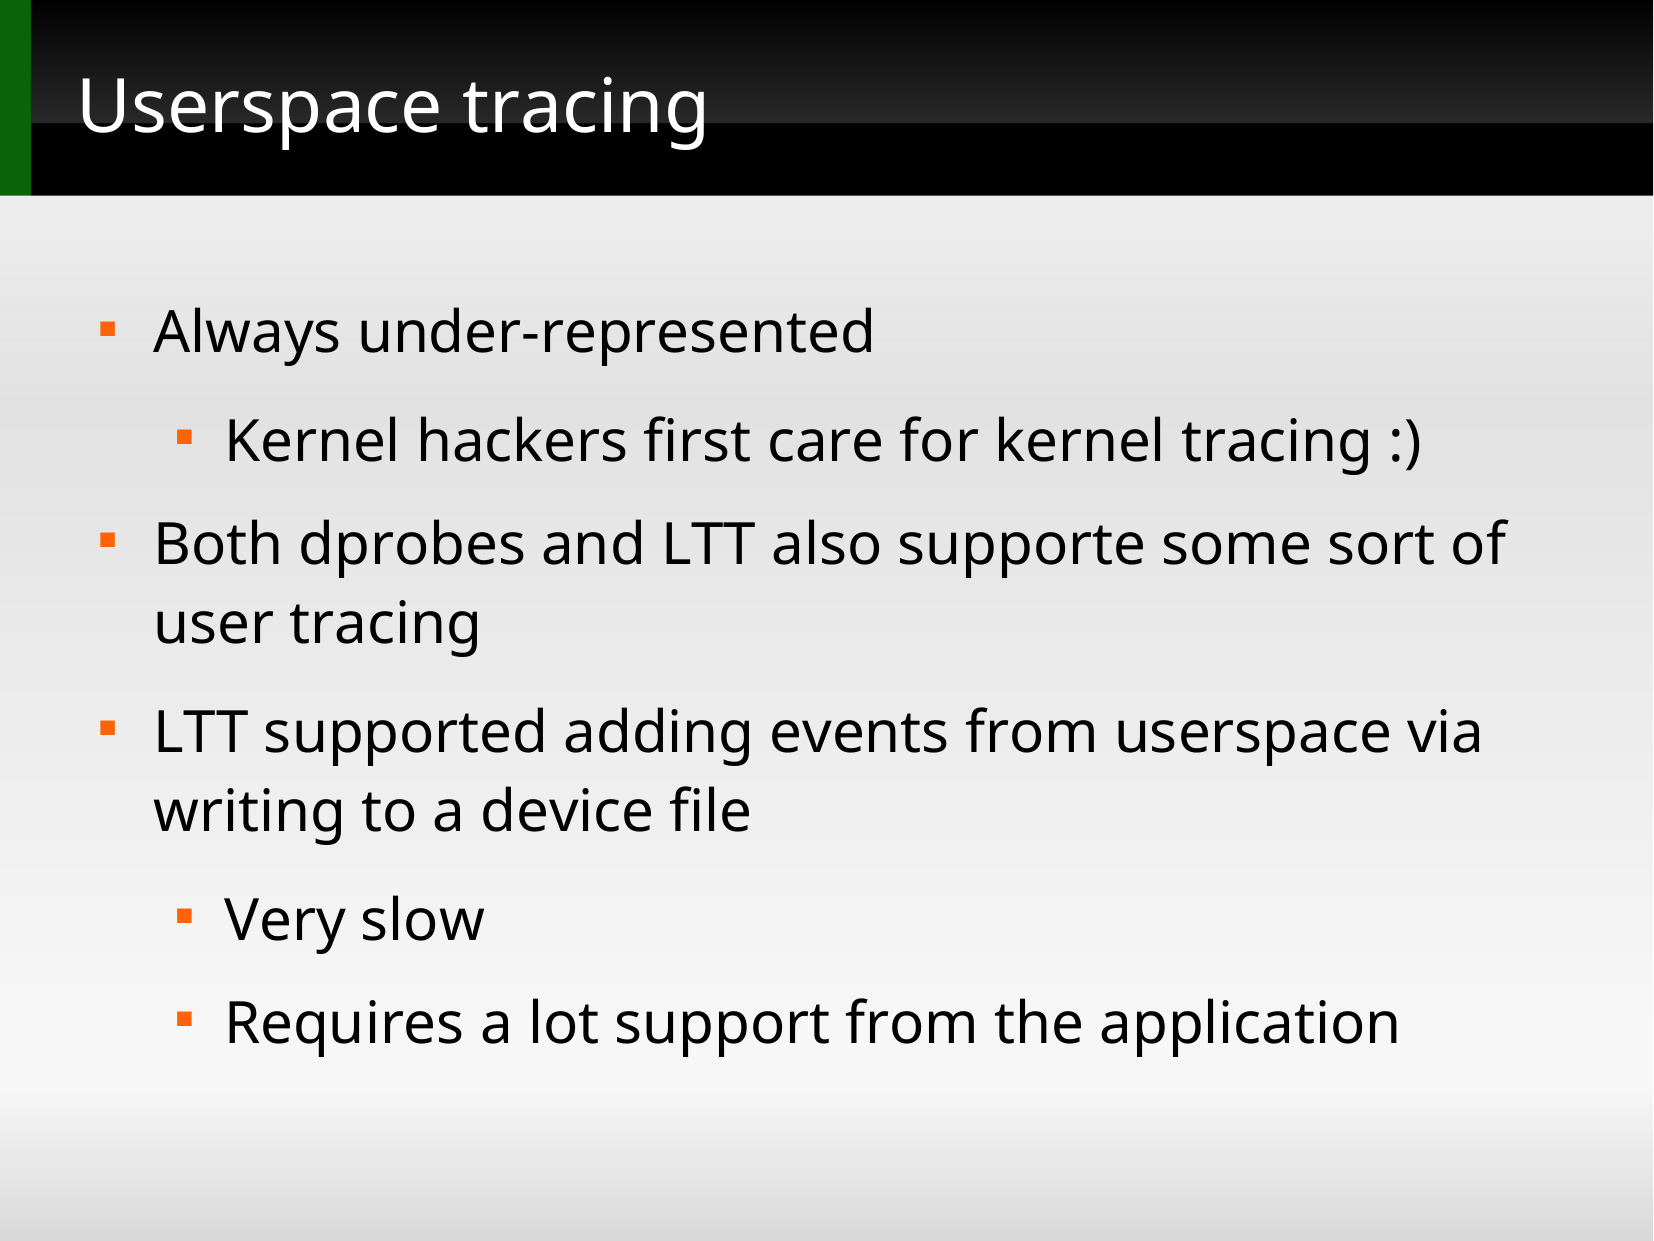

# Userspace tracing
Always under-represented
Kernel hackers first care for kernel tracing :)
Both dprobes and LTT also supporte some sort of user tracing
LTT supported adding events from userspace via writing to a device file
Very slow
Requires a lot support from the application